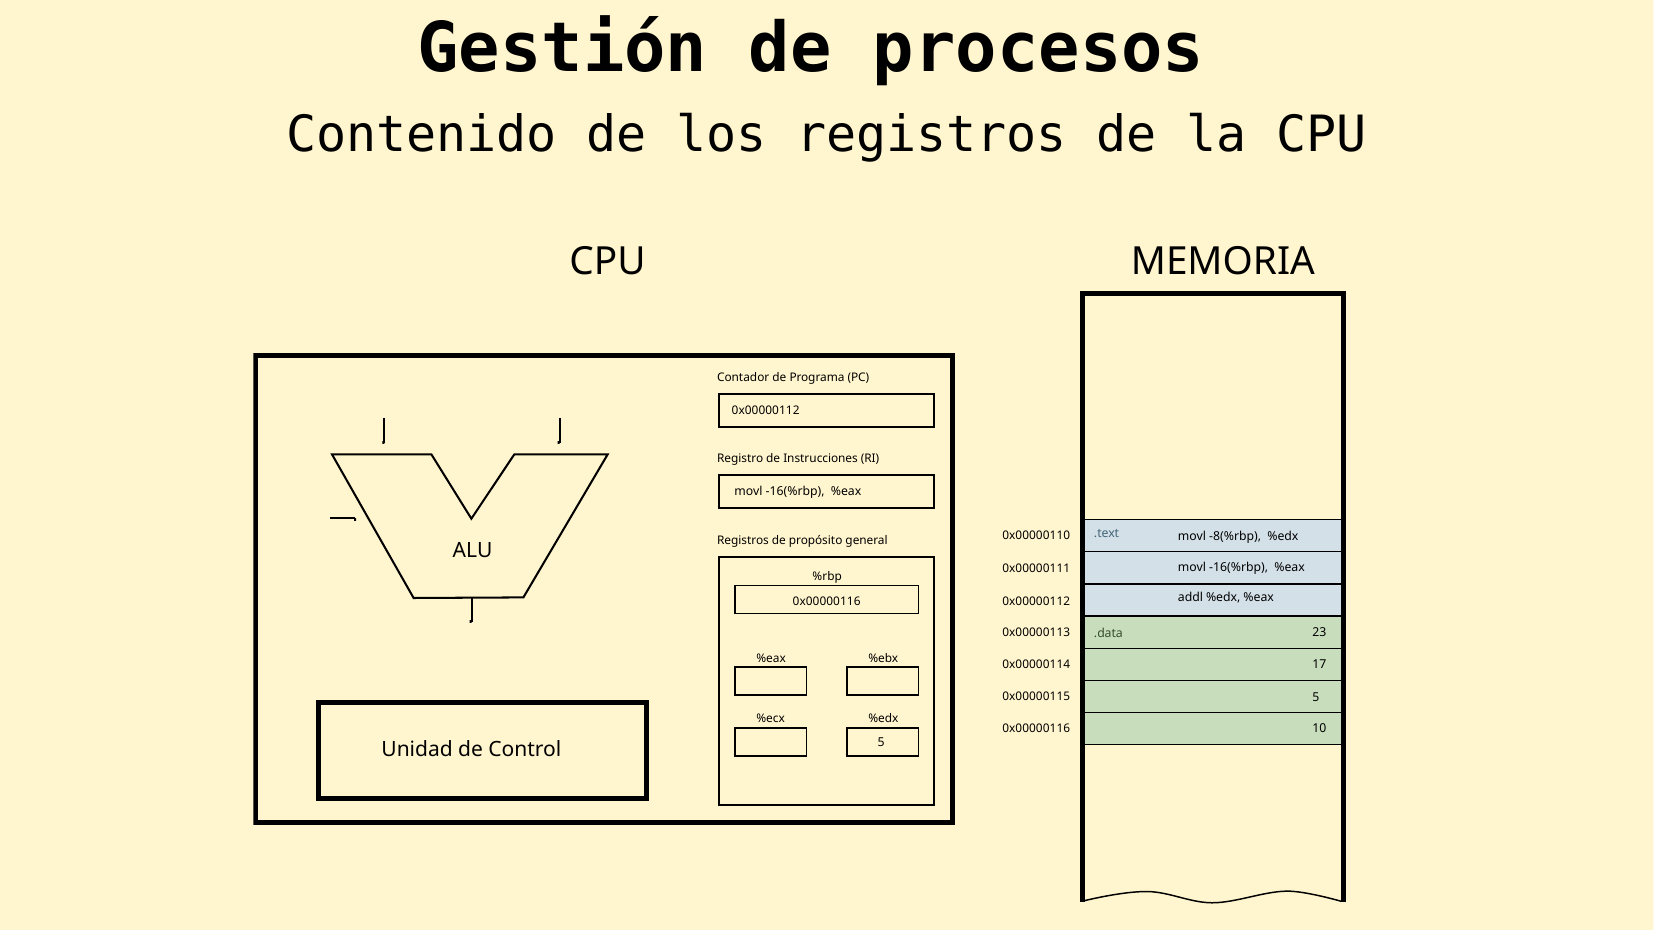

# Gestión de procesos
Contenido de los registros de la CPU